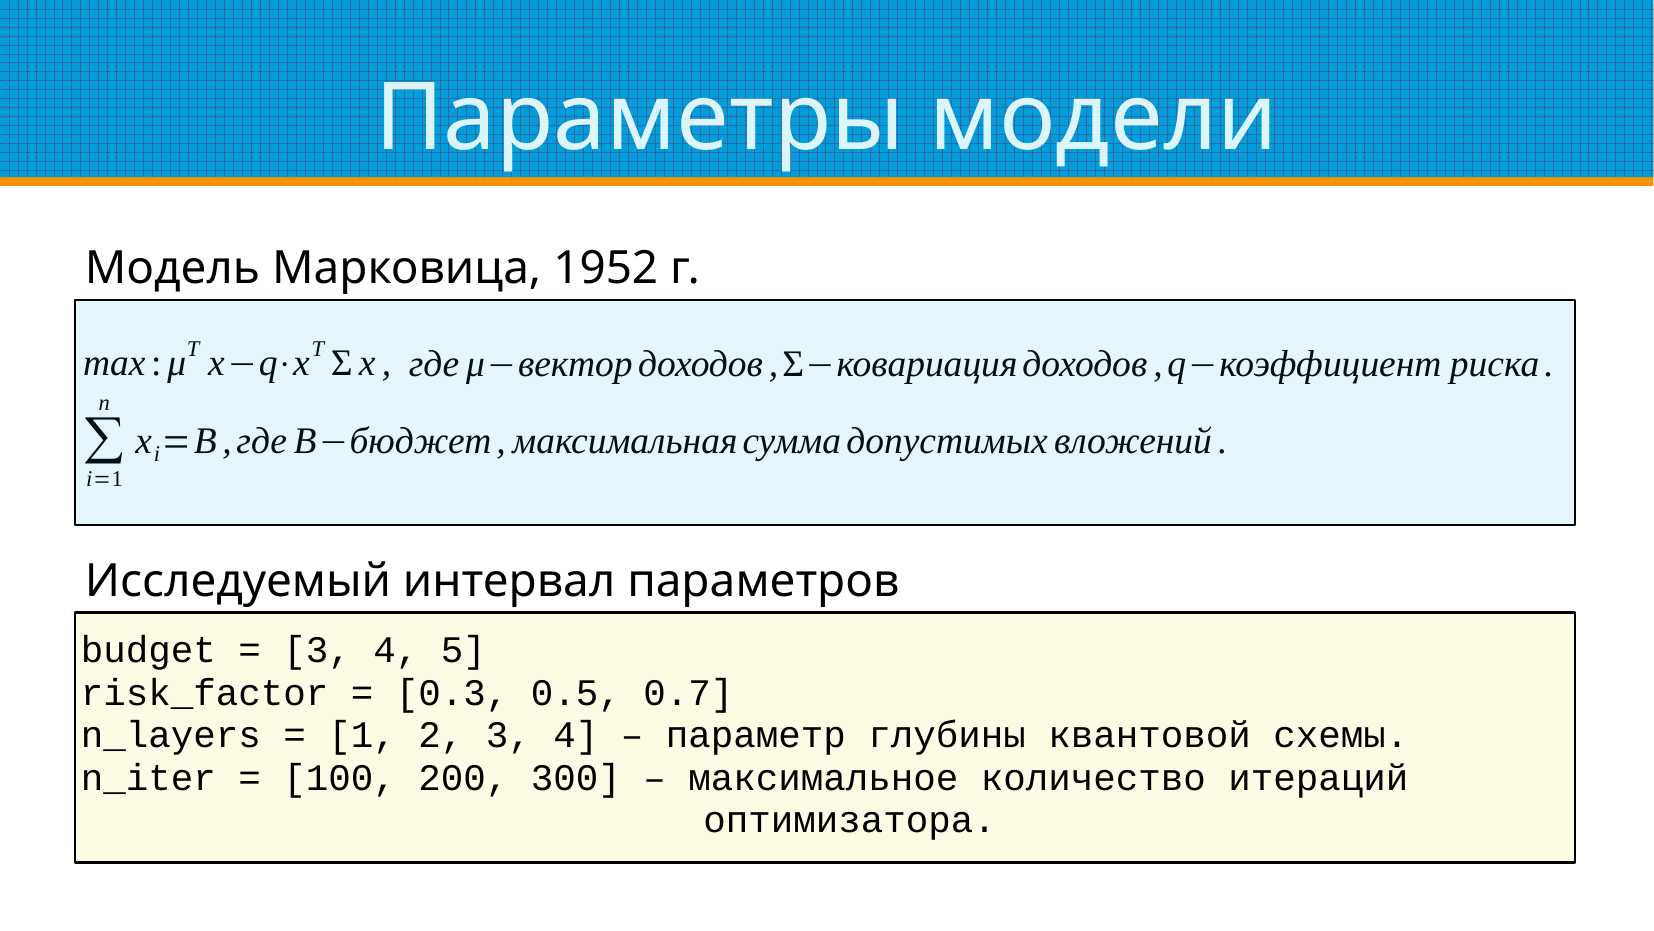

# Параметры модели
Модель Марковица, 1952 г.
Исследуемый интервал параметров
budget = [3, 4, 5]
risk_factor = [0.3, 0.5, 0.7]
n_layers = [1, 2, 3, 4] – параметр глубины квантовой схемы.
n_iter = [100, 200, 300] – максимальное количество итераций
								 оптимизатора.